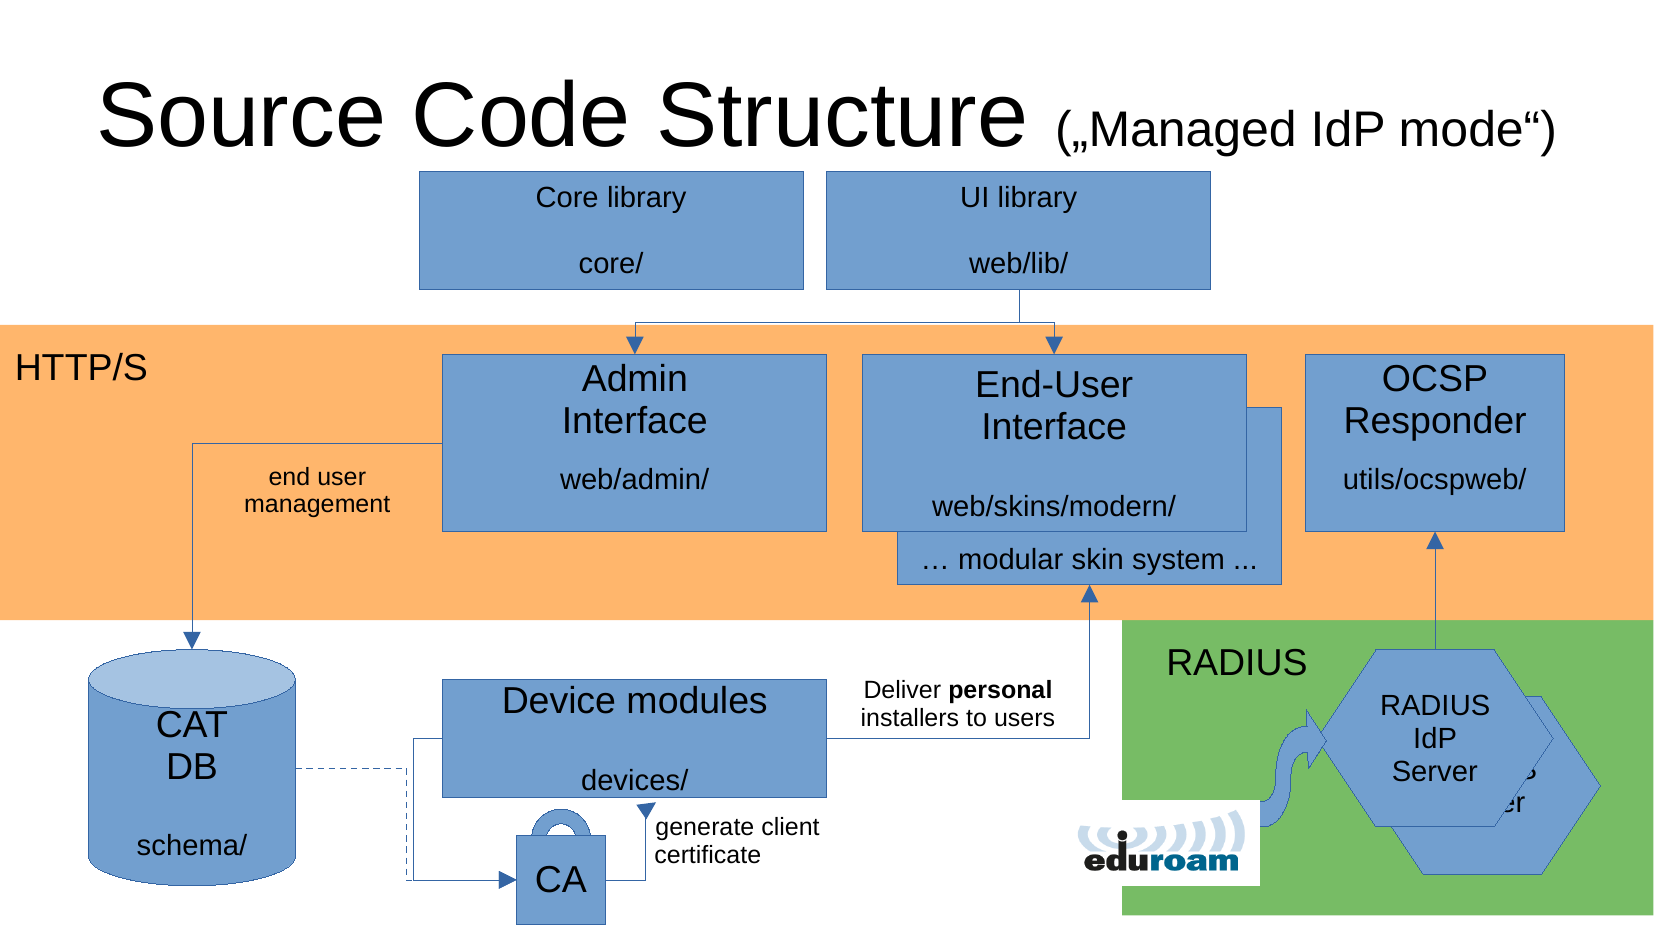

# Source Code Structure („Managed IdP mode“)
Core library
core/
UI library
web/lib/
HTTP/S
Admin
Interface
web/admin/
End-User
Interface
web/skins/modern/
OCSP
Responder
utils/ocspweb/
… modular skin system ...
RADIUS
CAT
DB
schema/
RADIUS
IdP
Server
Device modules
devices/
RADIUS
Server
CA